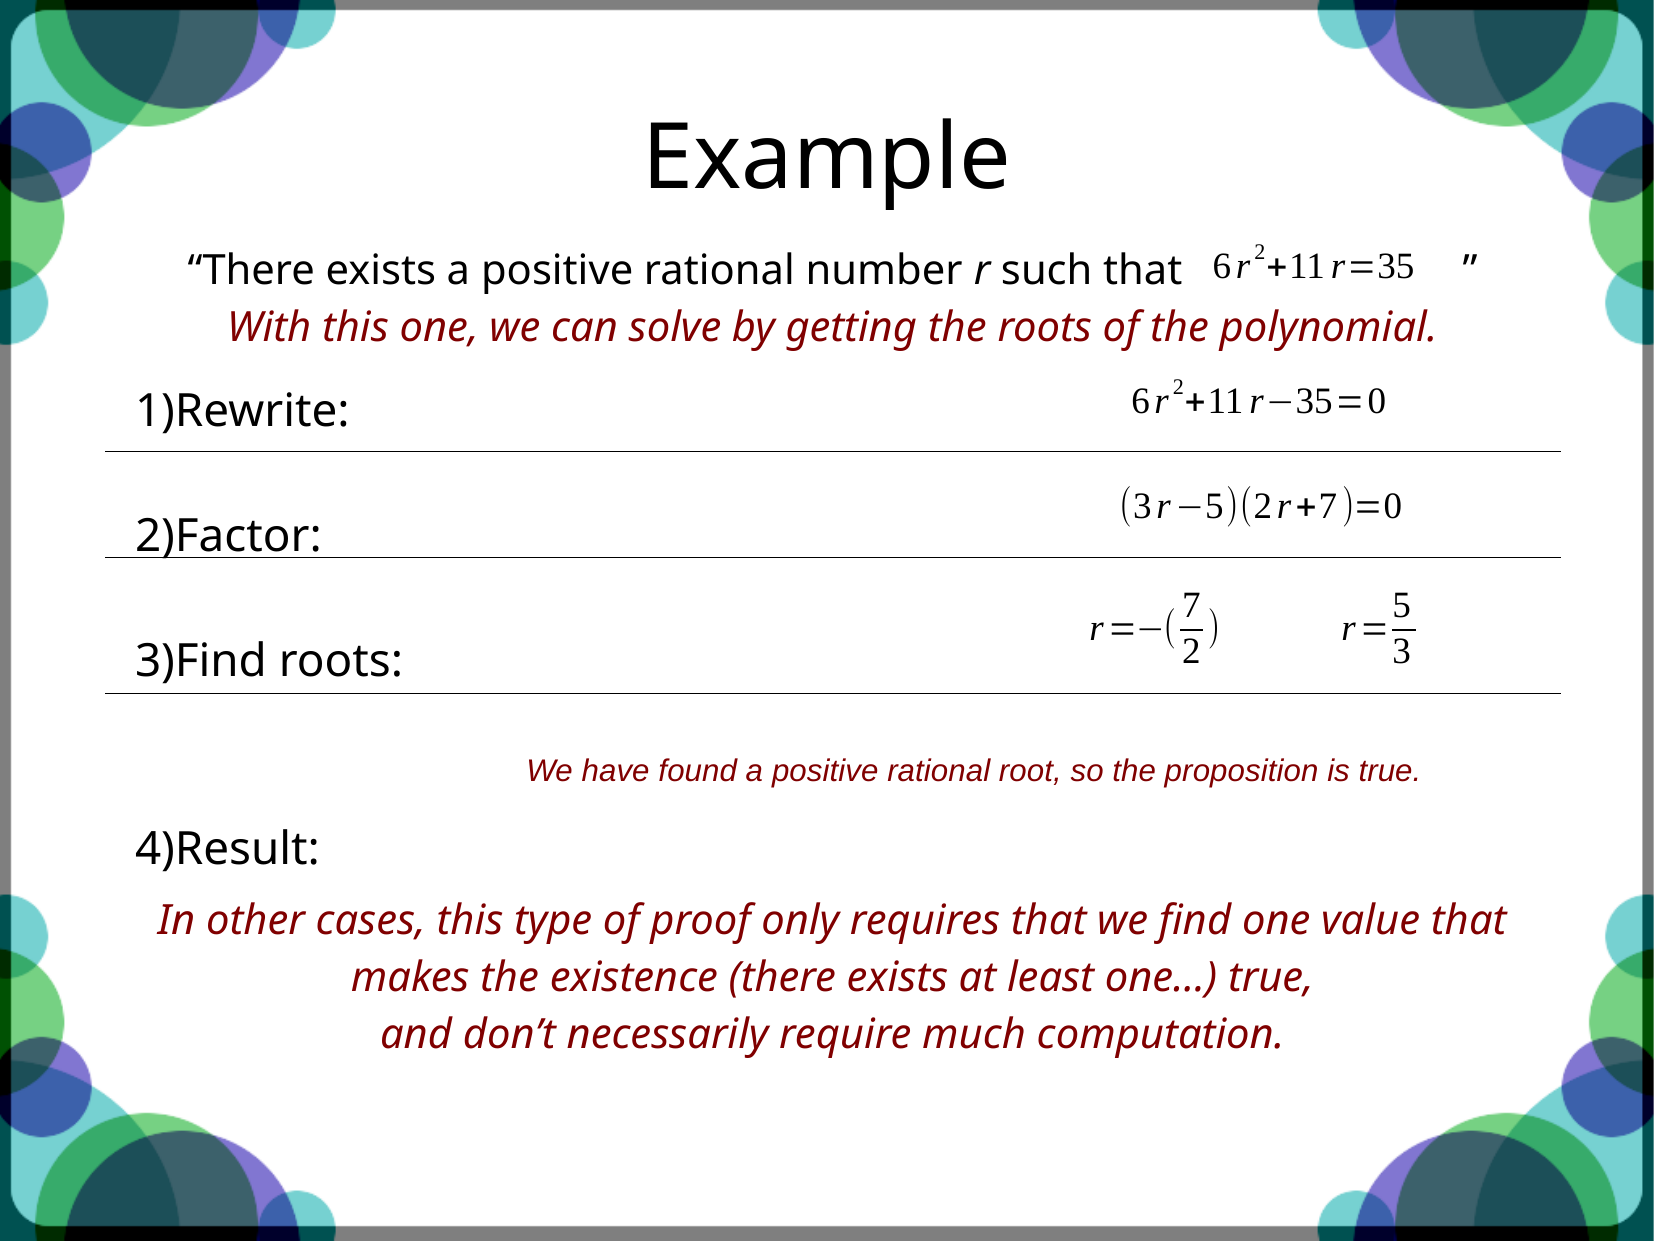

# Example
“There exists a positive rational number r such that				”
With this one, we can solve by getting the roots of the polynomial.
Rewrite:
Factor:
Find roots:
Result:
We have found a positive rational root, so the proposition is true.
In other cases, this type of proof only requires that we find one value that makes the existence (there exists at least one…) true,
and don’t necessarily require much computation.